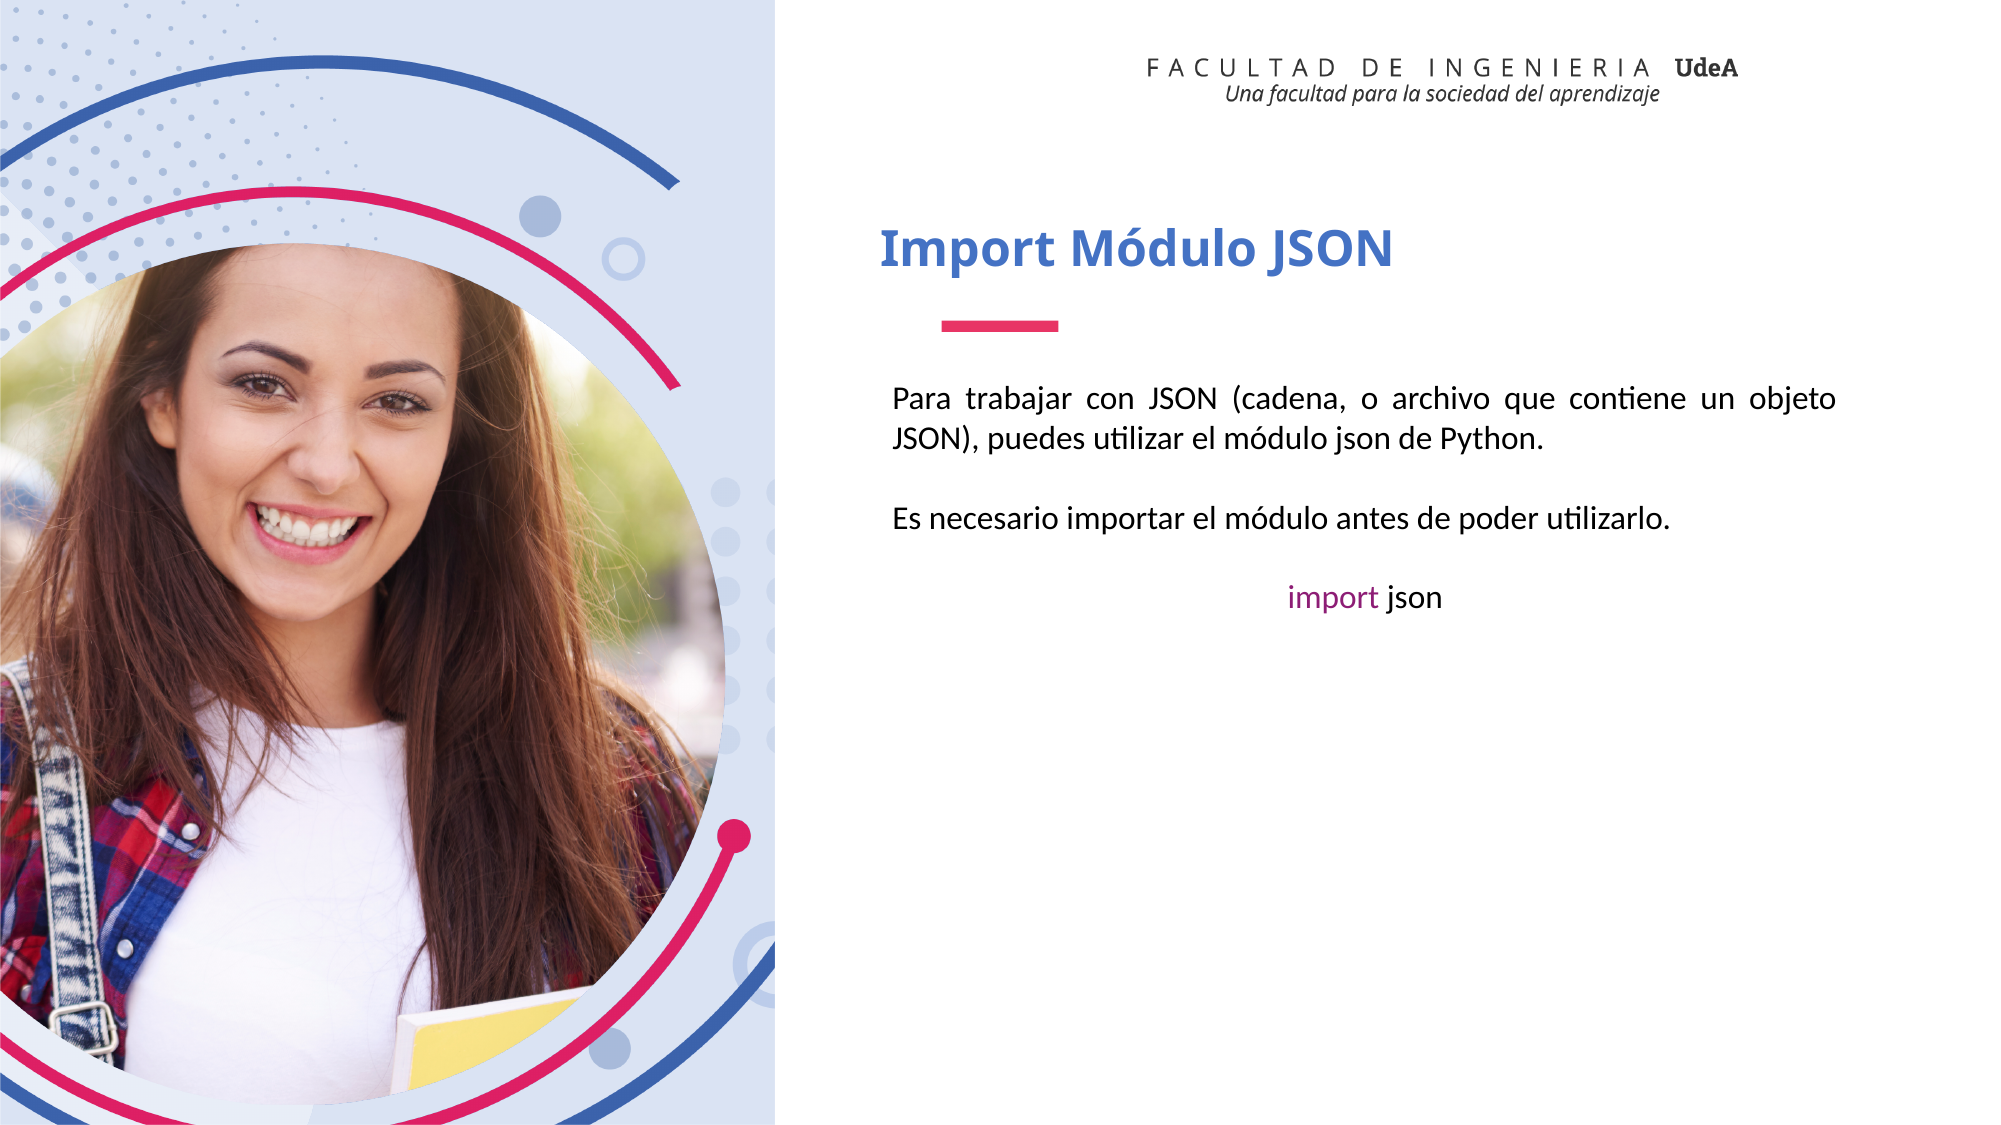

Import Módulo JSON
Para trabajar con JSON (cadena, o archivo que contiene un objeto JSON), puedes utilizar el módulo json de Python.
Es necesario importar el módulo antes de poder utilizarlo.
import json